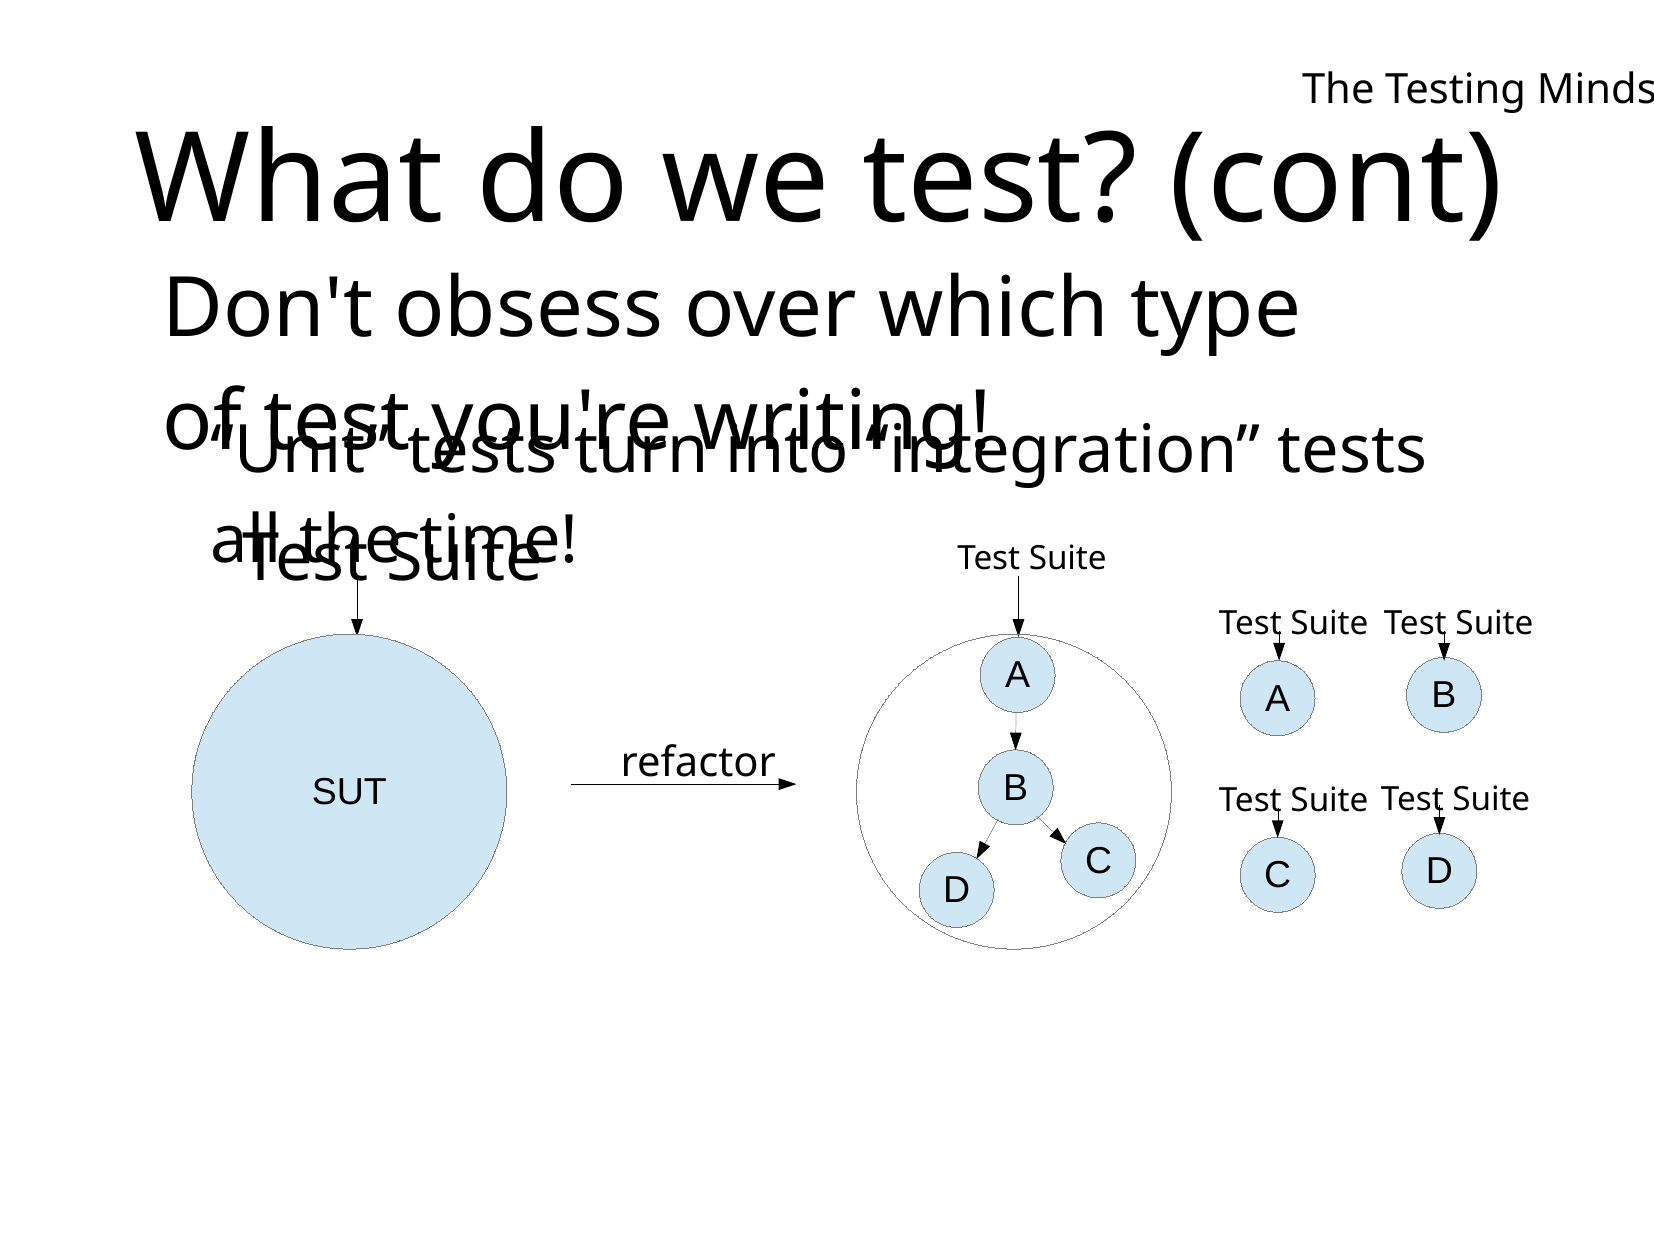

The Testing Mindset
What do we test? (cont)
Don't obsess over which type of test you're writing!
“Unit” tests turn into “integration” tests all the time!
Test Suite
Test Suite
SUT
Test Suite
A
Test Suite
B
SUT
A
B
C
D
refactor
Test Suite
D
Test Suite
C